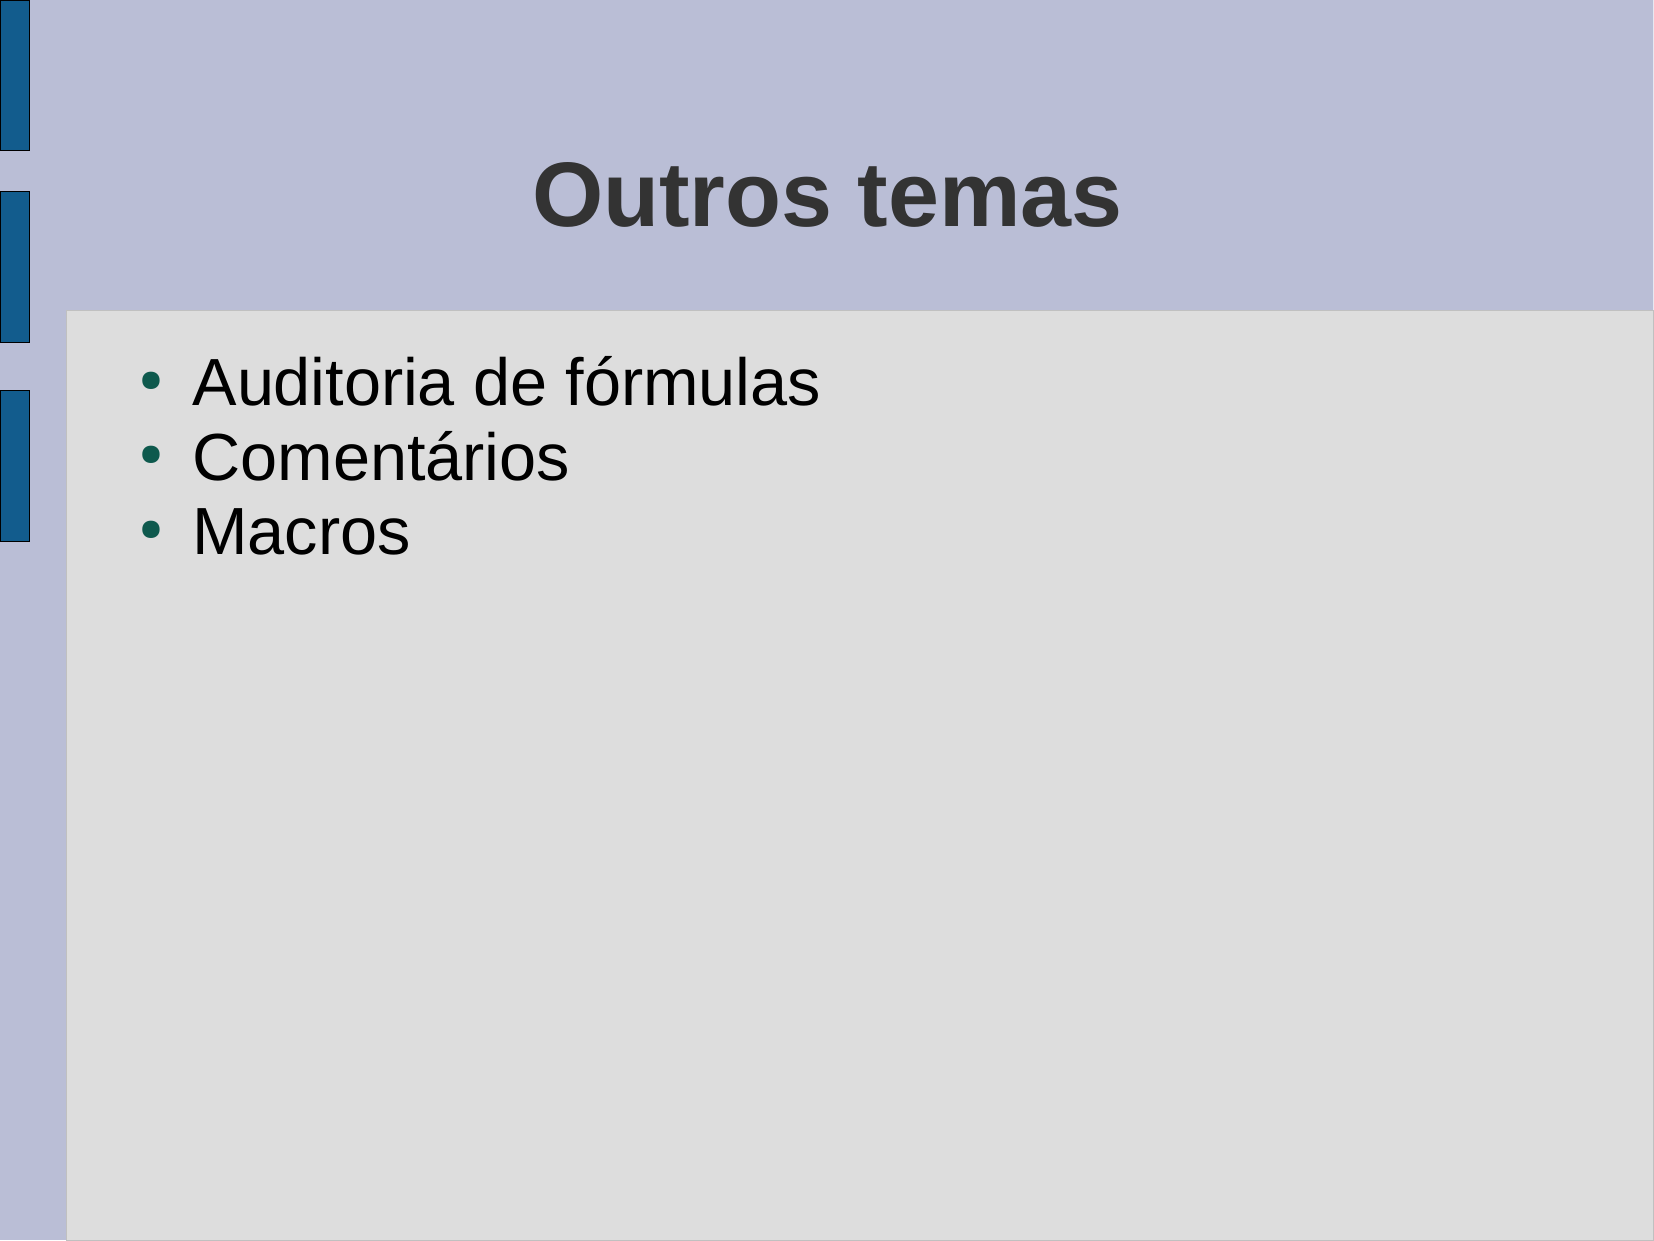

# Outros temas
Auditoria de fórmulas
Comentários
Macros